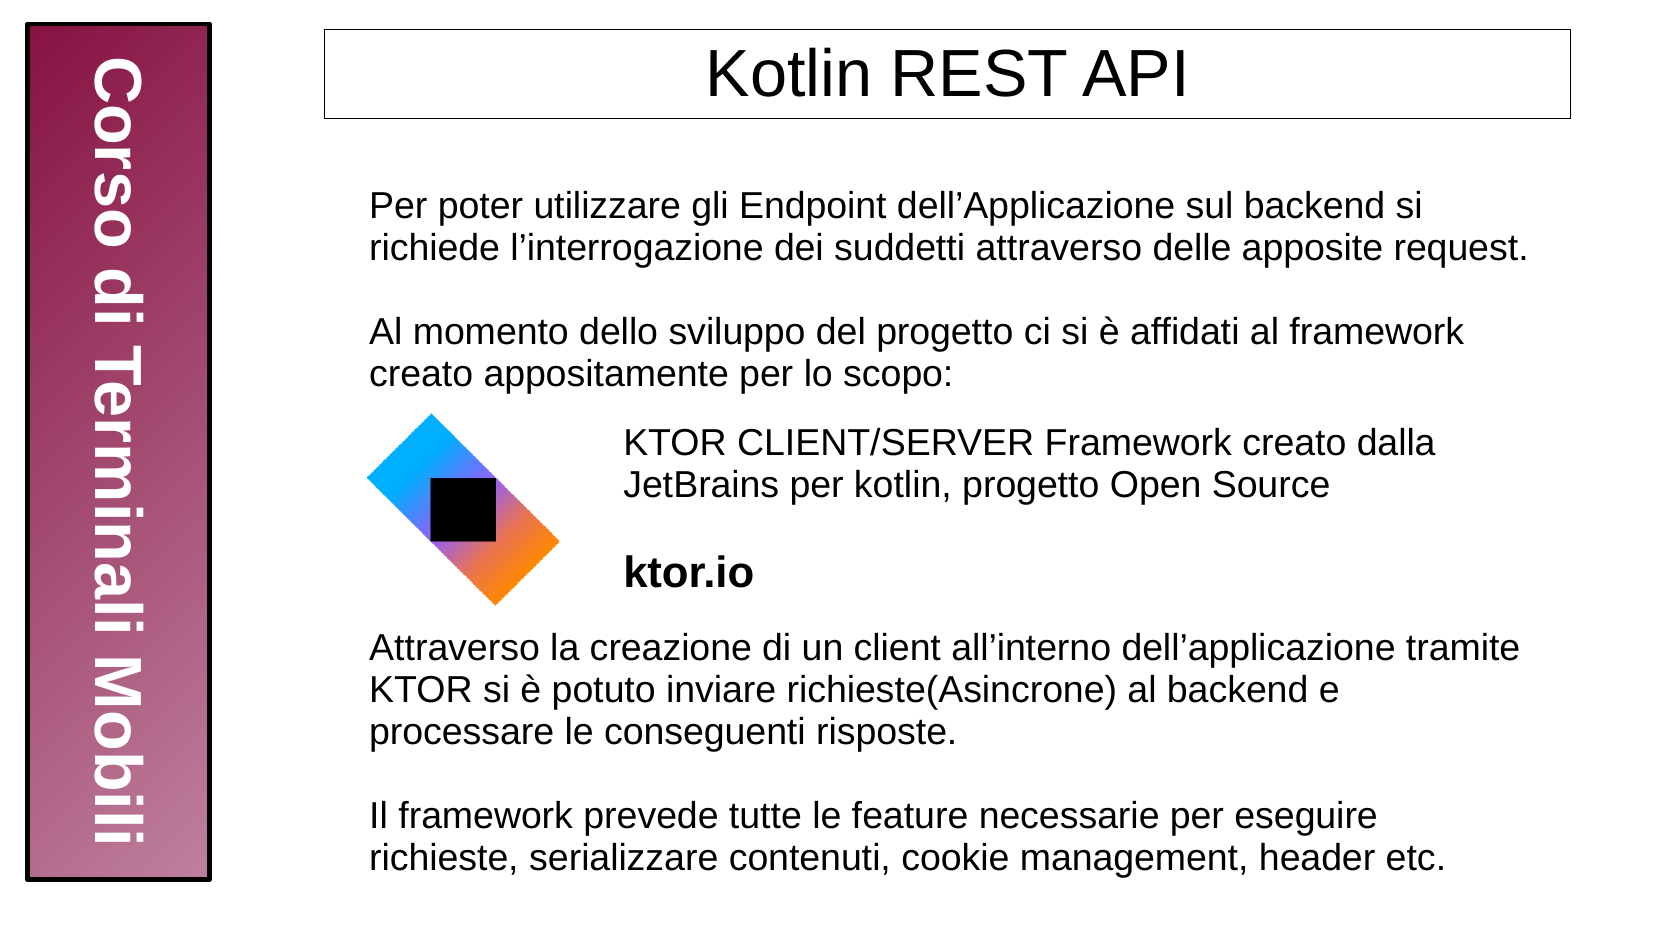

Kotlin REST API
Per poter utilizzare gli Endpoint dell’Applicazione sul backend si richiede l’interrogazione dei suddetti attraverso delle apposite request.
Al momento dello sviluppo del progetto ci si è affidati al framework creato appositamente per lo scopo:
# Corso di Terminali Mobili
KTOR CLIENT/SERVER Framework creato dalla JetBrains per kotlin, progetto Open Source
ktor.io
Attraverso la creazione di un client all’interno dell’applicazione tramite KTOR si è potuto inviare richieste(Asincrone) al backend e processare le conseguenti risposte.
Il framework prevede tutte le feature necessarie per eseguire richieste, serializzare contenuti, cookie management, header etc.